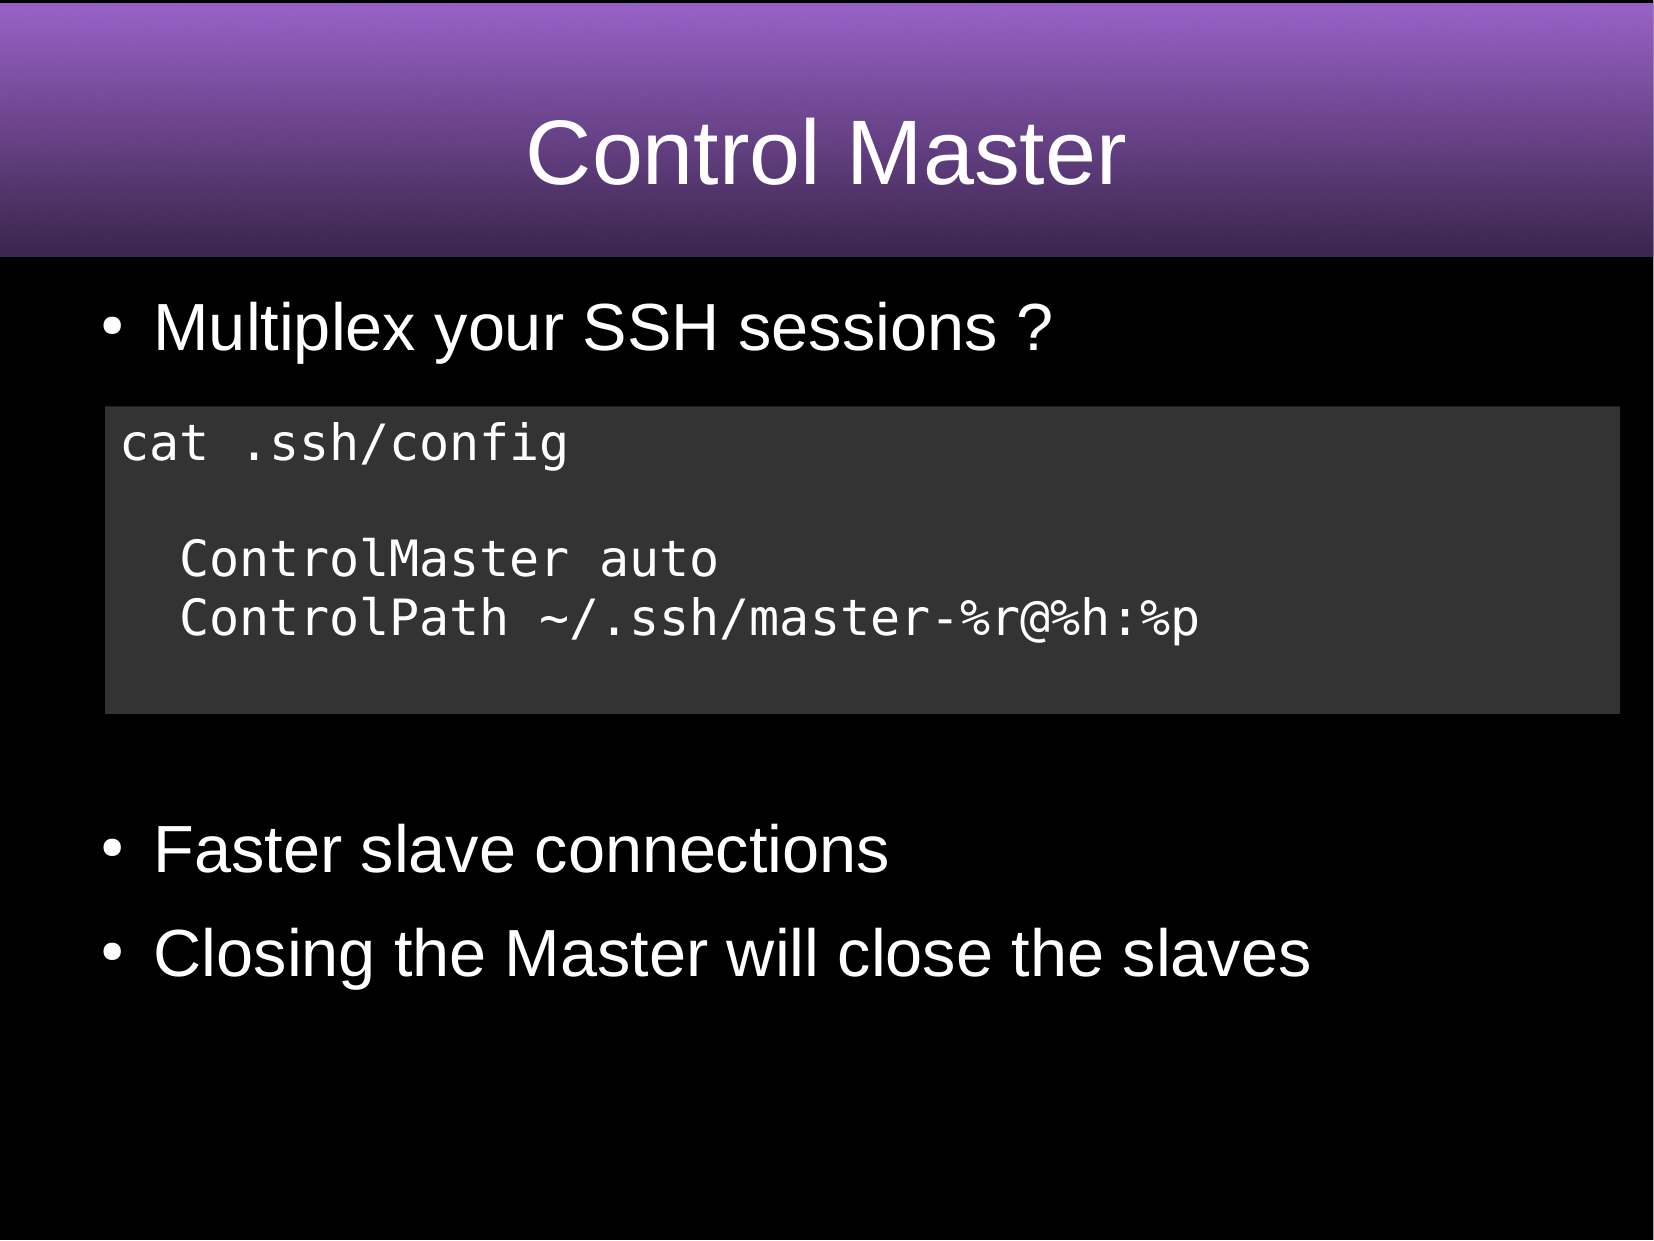

# Control Master
Multiplex your SSH sessions ?
Faster slave connections
Closing the Master will close the slaves
cat .ssh/config
 ControlMaster auto
 ControlPath ~/.ssh/master-%r@%h:%p